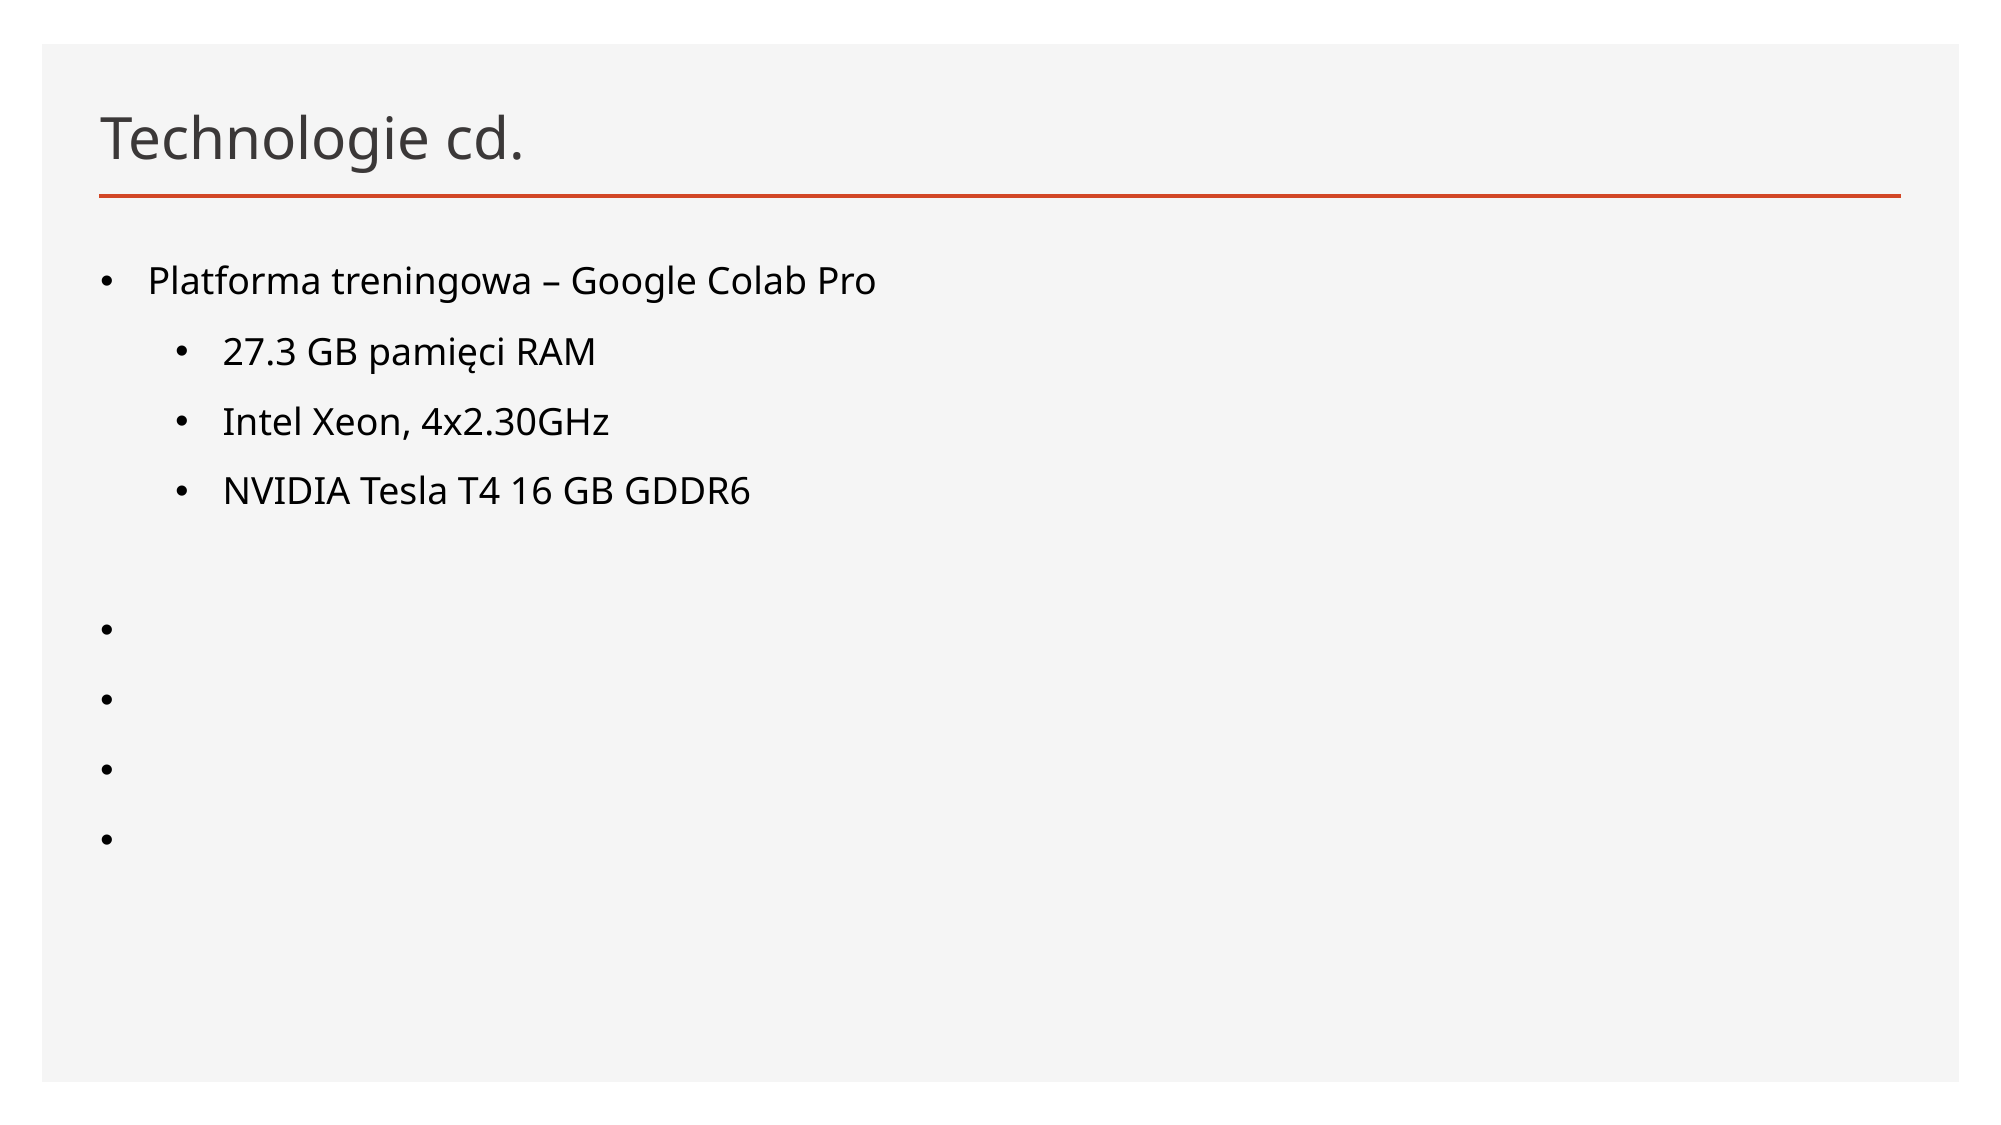

# Technologie cd.
Platforma treningowa – Google Colab Pro
27.3 GB pamięci RAM
Intel Xeon, 4x2.30GHz
NVIDIA Tesla T4 16 GB GDDR6